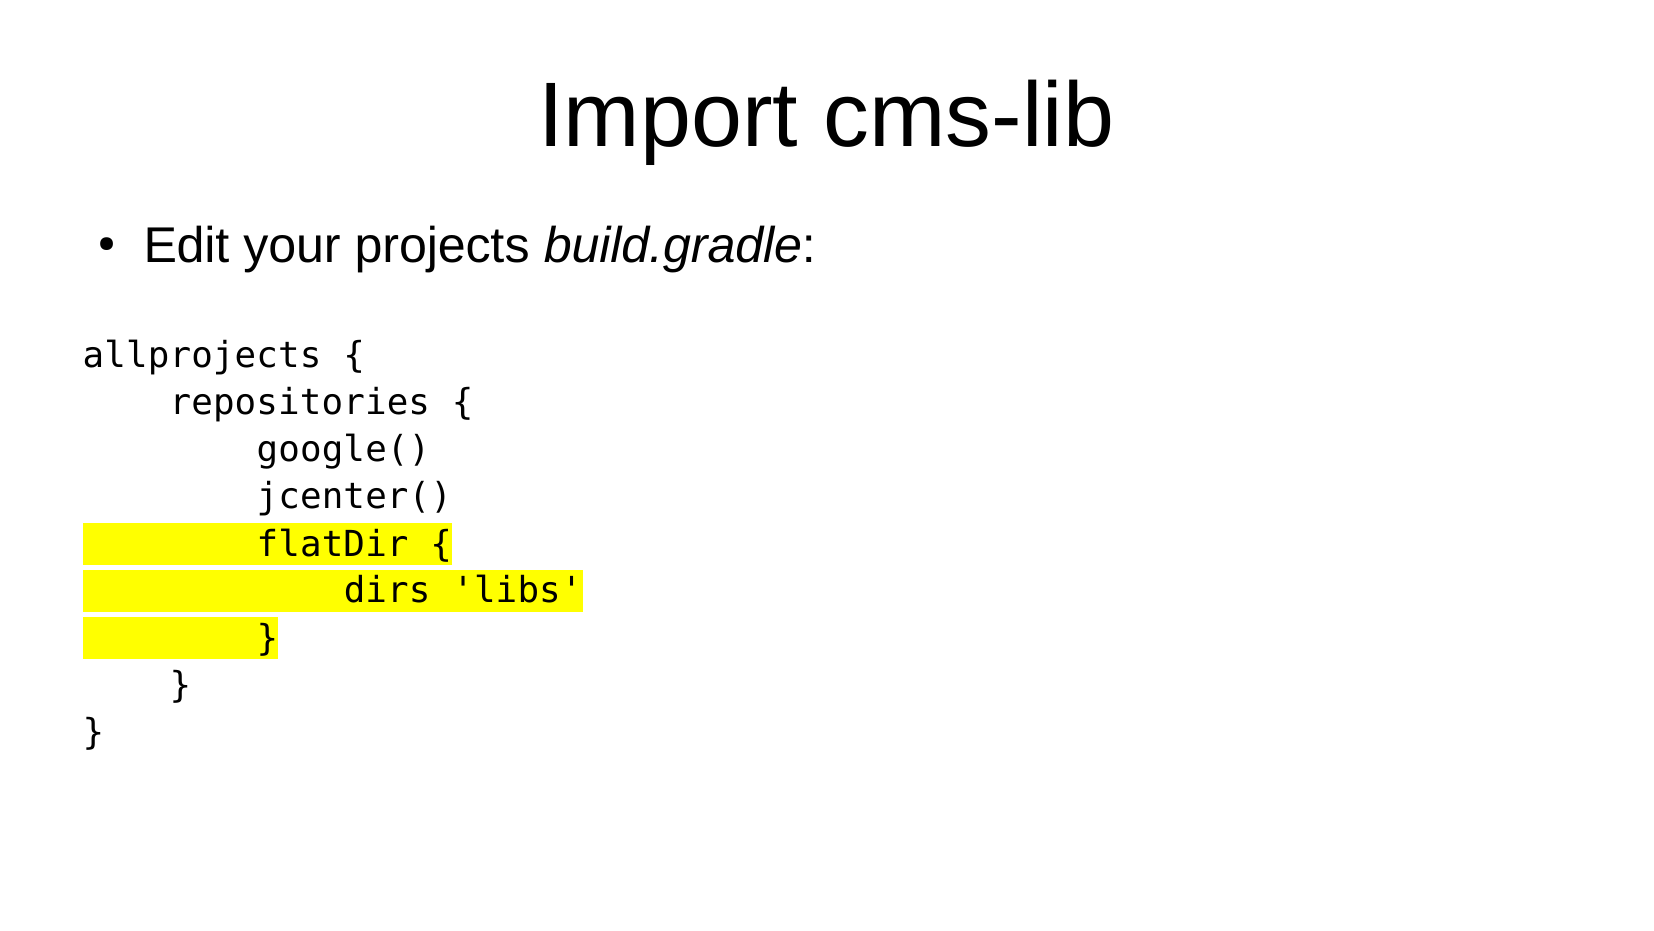

# Import cms-lib
Edit your projects build.gradle:
allprojects {
 repositories {
 google()
 jcenter()
 flatDir {
 dirs 'libs'
 }
 }
}